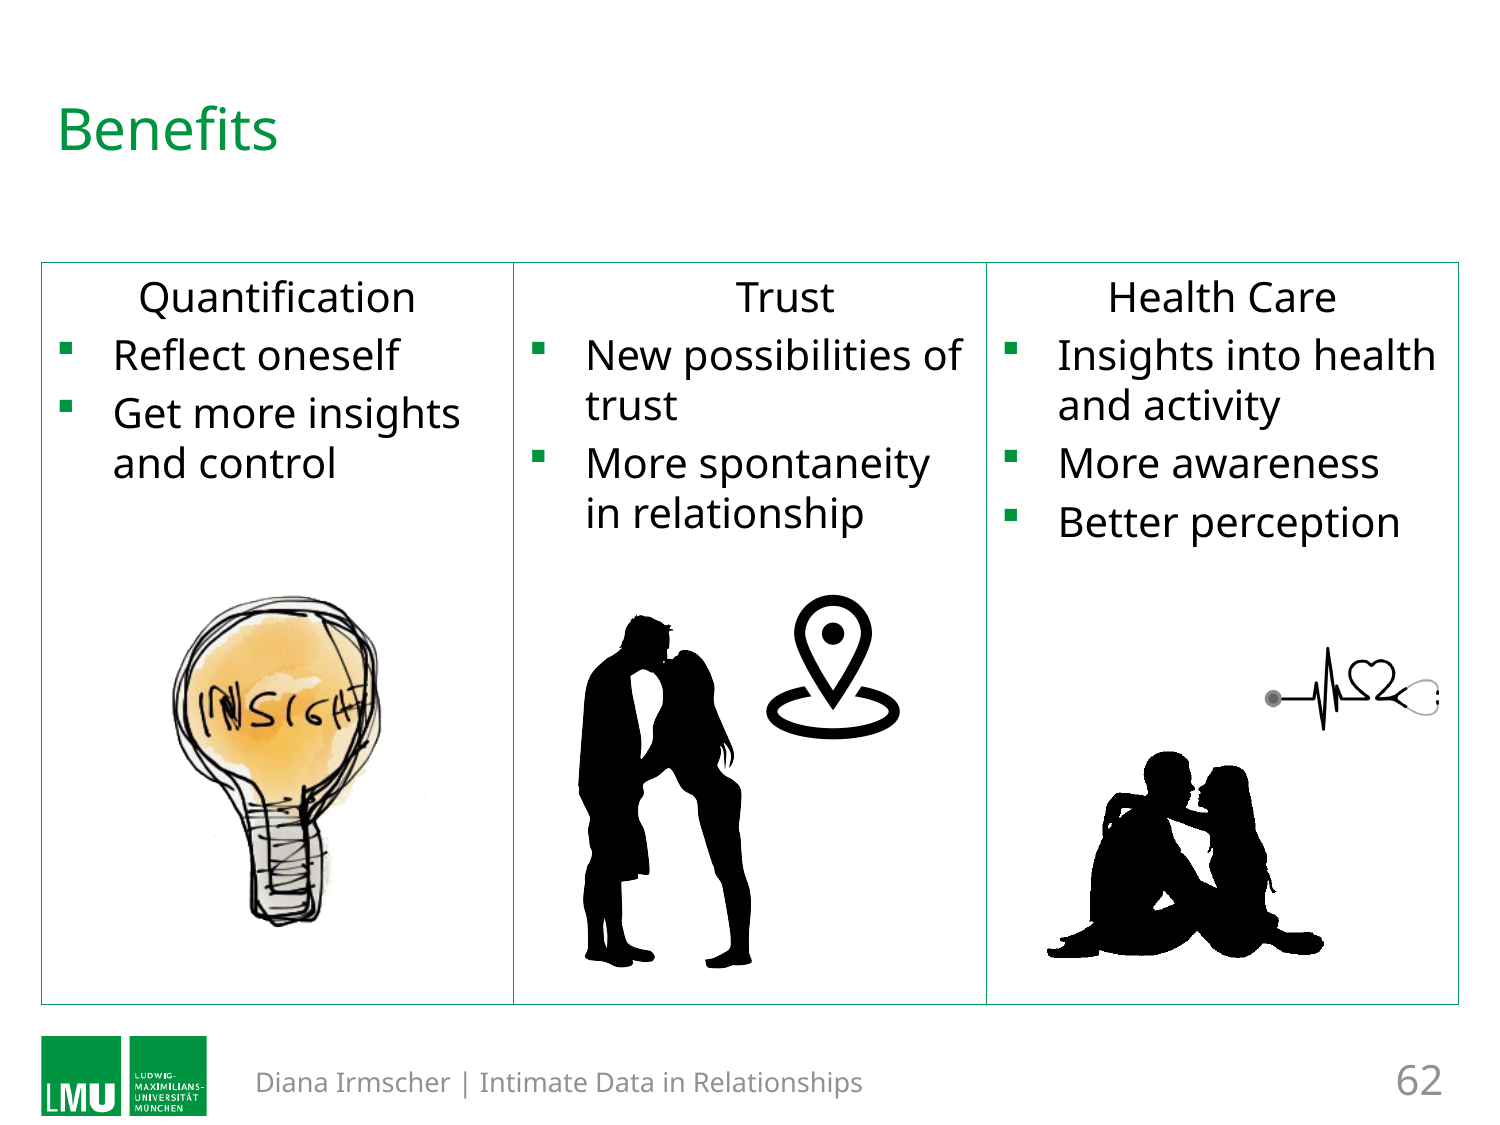

# Benefits
Quantification
Reflect oneself
Get more insights and control
Trust
New possibilities of trust
More spontaneity in relationship
Health Care
Insights into health and activity
More awareness
Better perception
Diana Irmscher | Intimate Data in Relationships